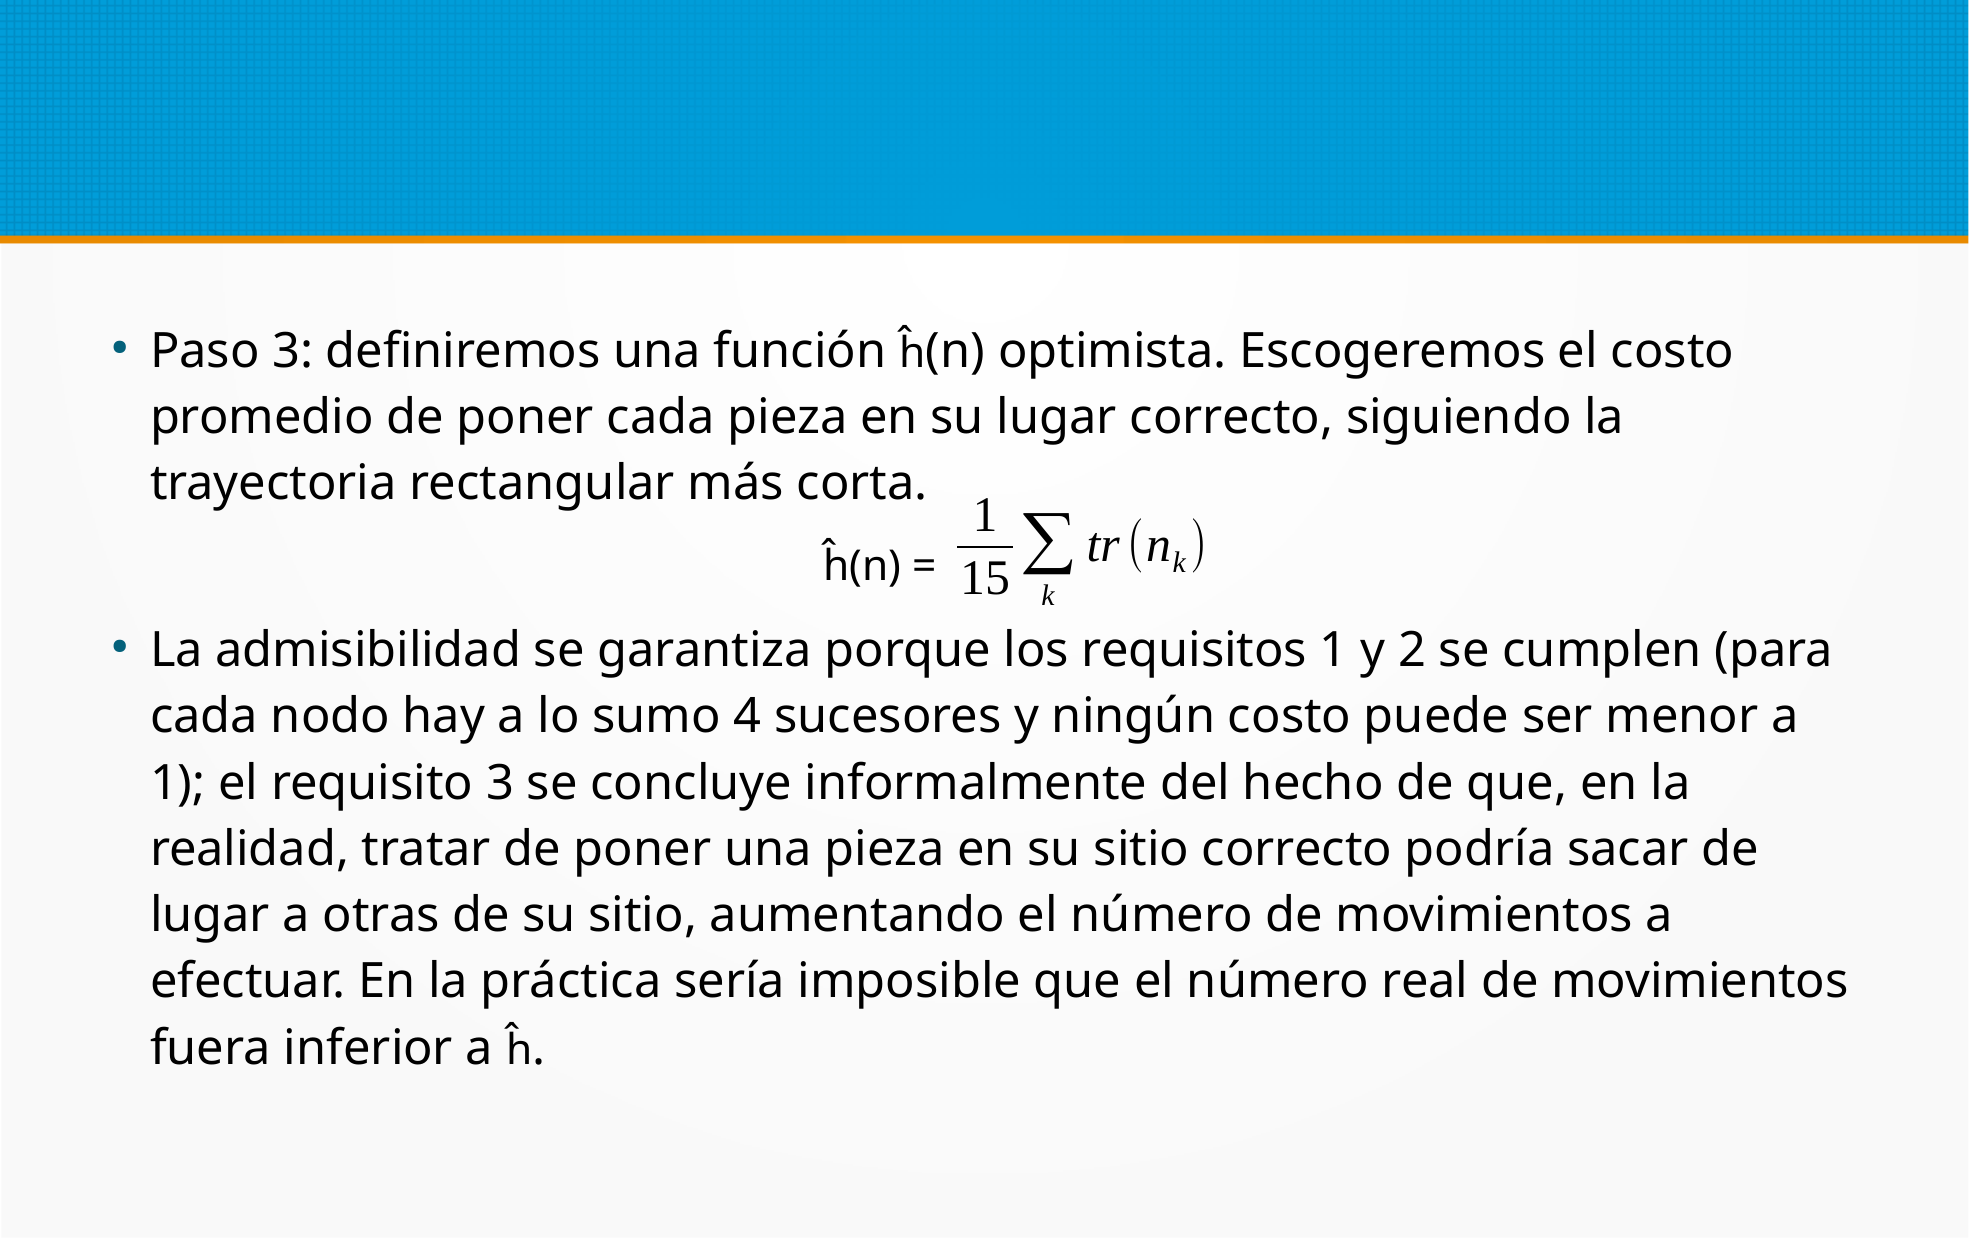

#
Paso 3: definiremos una función ĥ(n) optimista. Escogeremos el costo promedio de poner cada pieza en su lugar correcto, siguiendo la trayectoria rectangular más corta.
ĥ(n) =
La admisibilidad se garantiza porque los requisitos 1 y 2 se cumplen (para cada nodo hay a lo sumo 4 sucesores y ningún costo puede ser menor a 1); el requisito 3 se concluye informalmente del hecho de que, en la realidad, tratar de poner una pieza en su sitio correcto podría sacar de lugar a otras de su sitio, aumentando el número de movimientos a efectuar. En la práctica sería imposible que el número real de movimientos fuera inferior a ĥ.